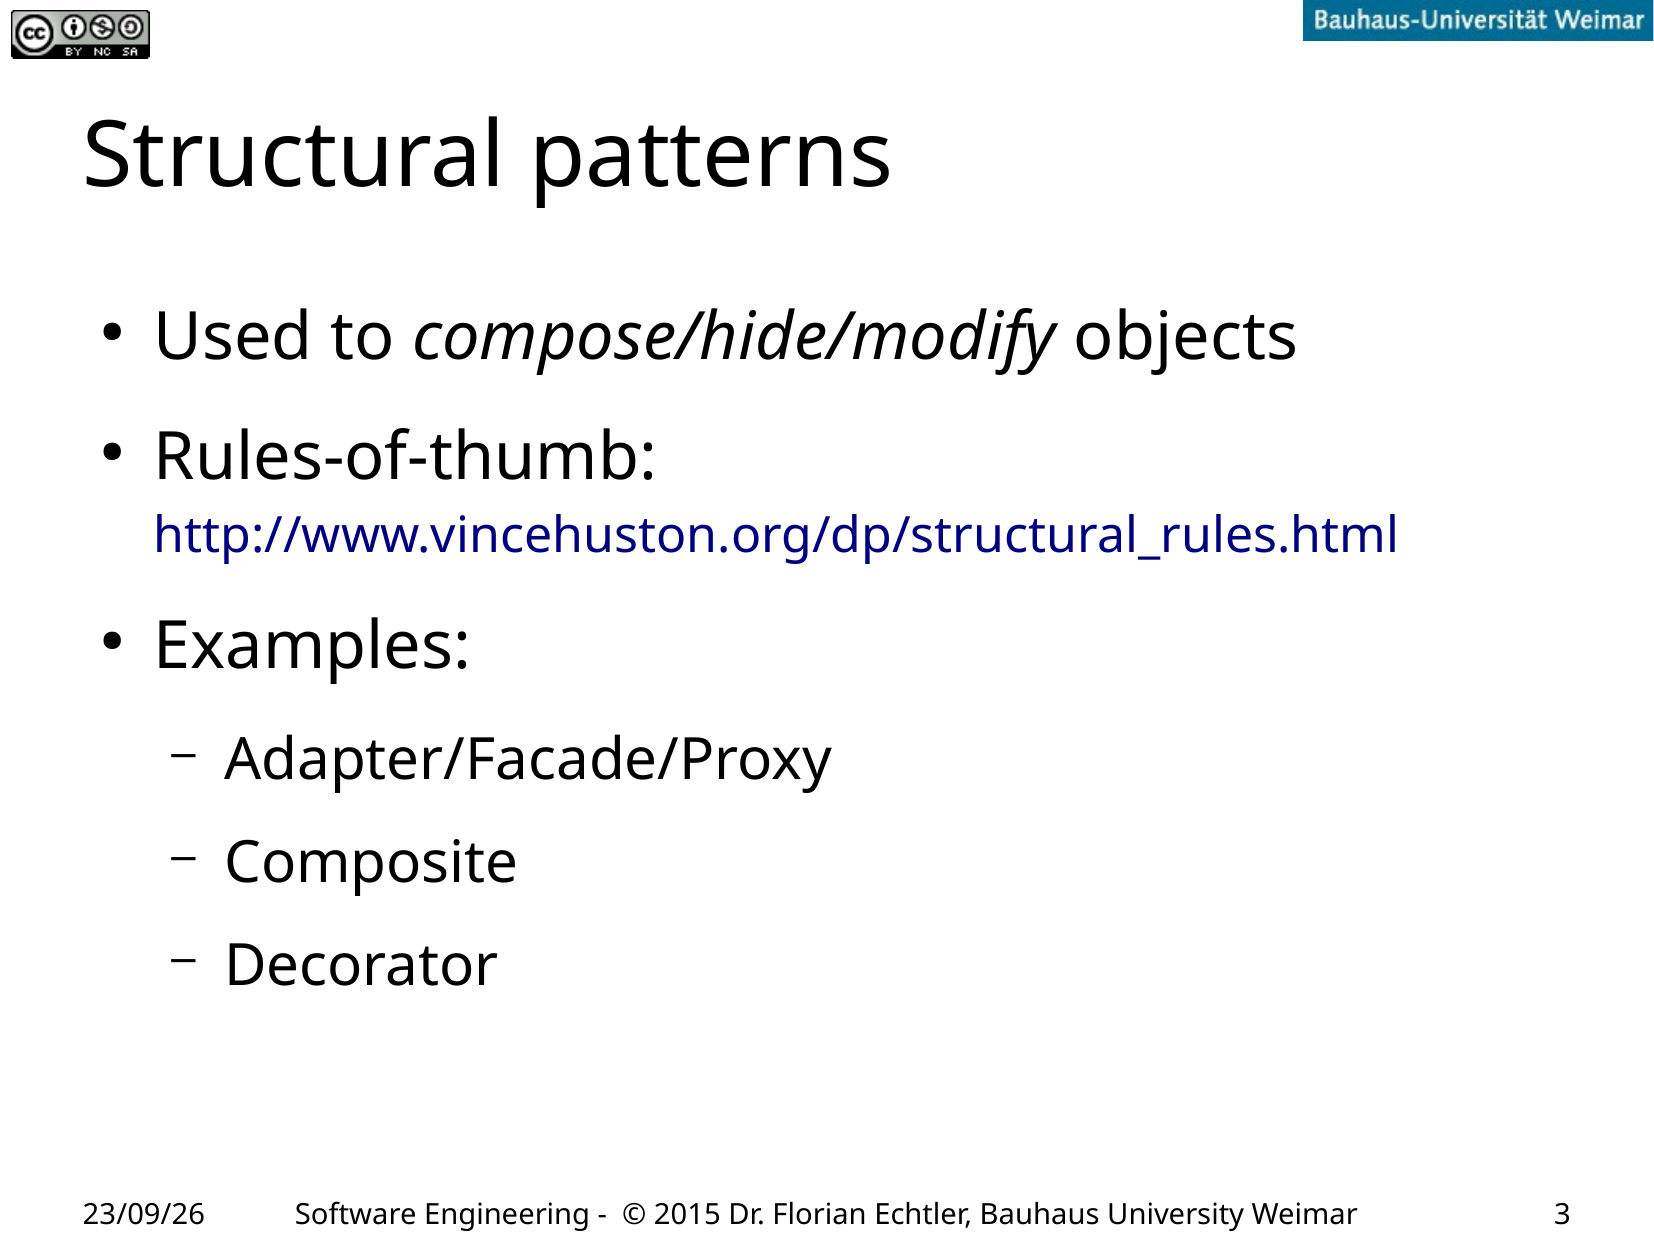

# Structural patterns
Used to compose/hide/modify objects
Rules-of-thumb:http://www.vincehuston.org/dp/structural_rules.html
Examples:
Adapter/Facade/Proxy
Composite
Decorator
Software Engineering - © 2015 Dr. Florian Echtler, Bauhaus University Weimar
3